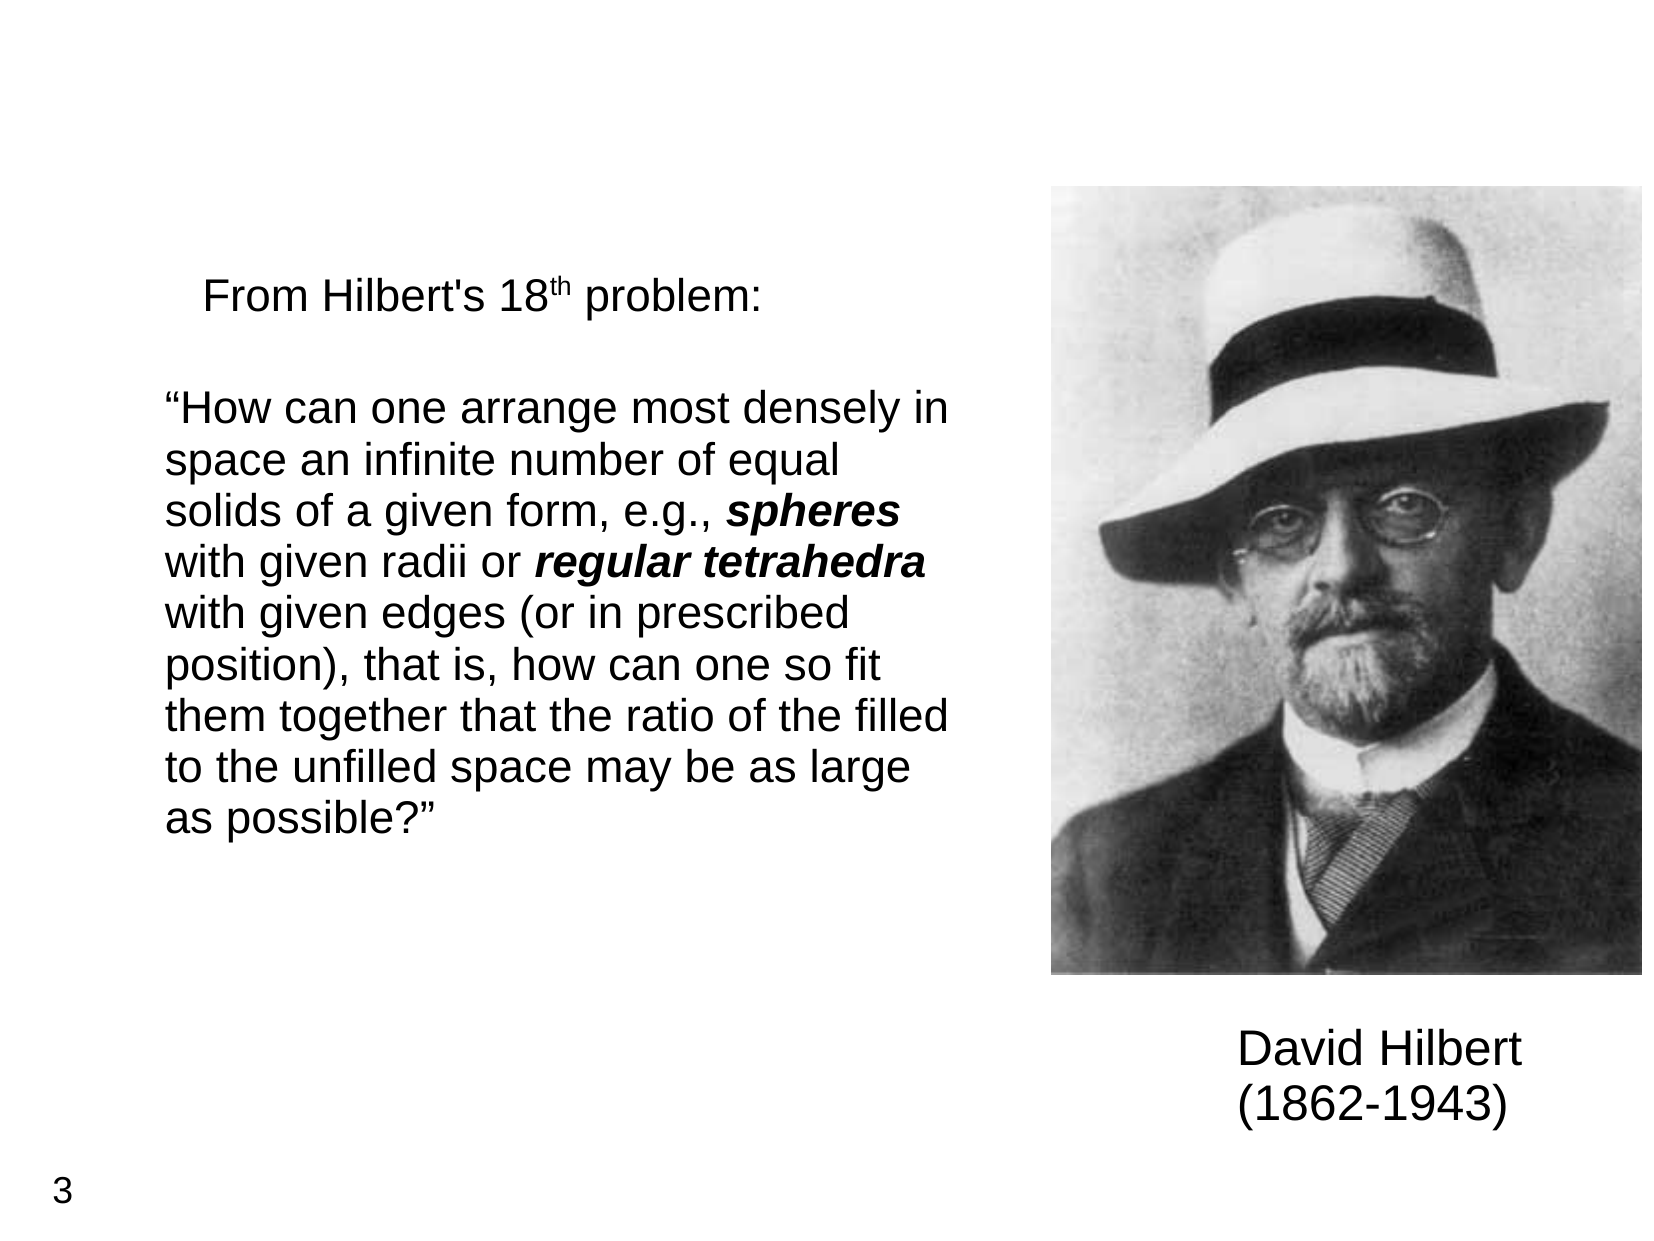

From Hilbert's 18th problem:
“How can one arrange most densely in space an infinite number of equal solids of a given form, e.g., spheres with given radii or regular tetrahedra with given edges (or in prescribed position), that is, how can one so fit them together that the ratio of the filled to the unfilled space may be as large as possible?”
David Hilbert
(1862-1943)
3